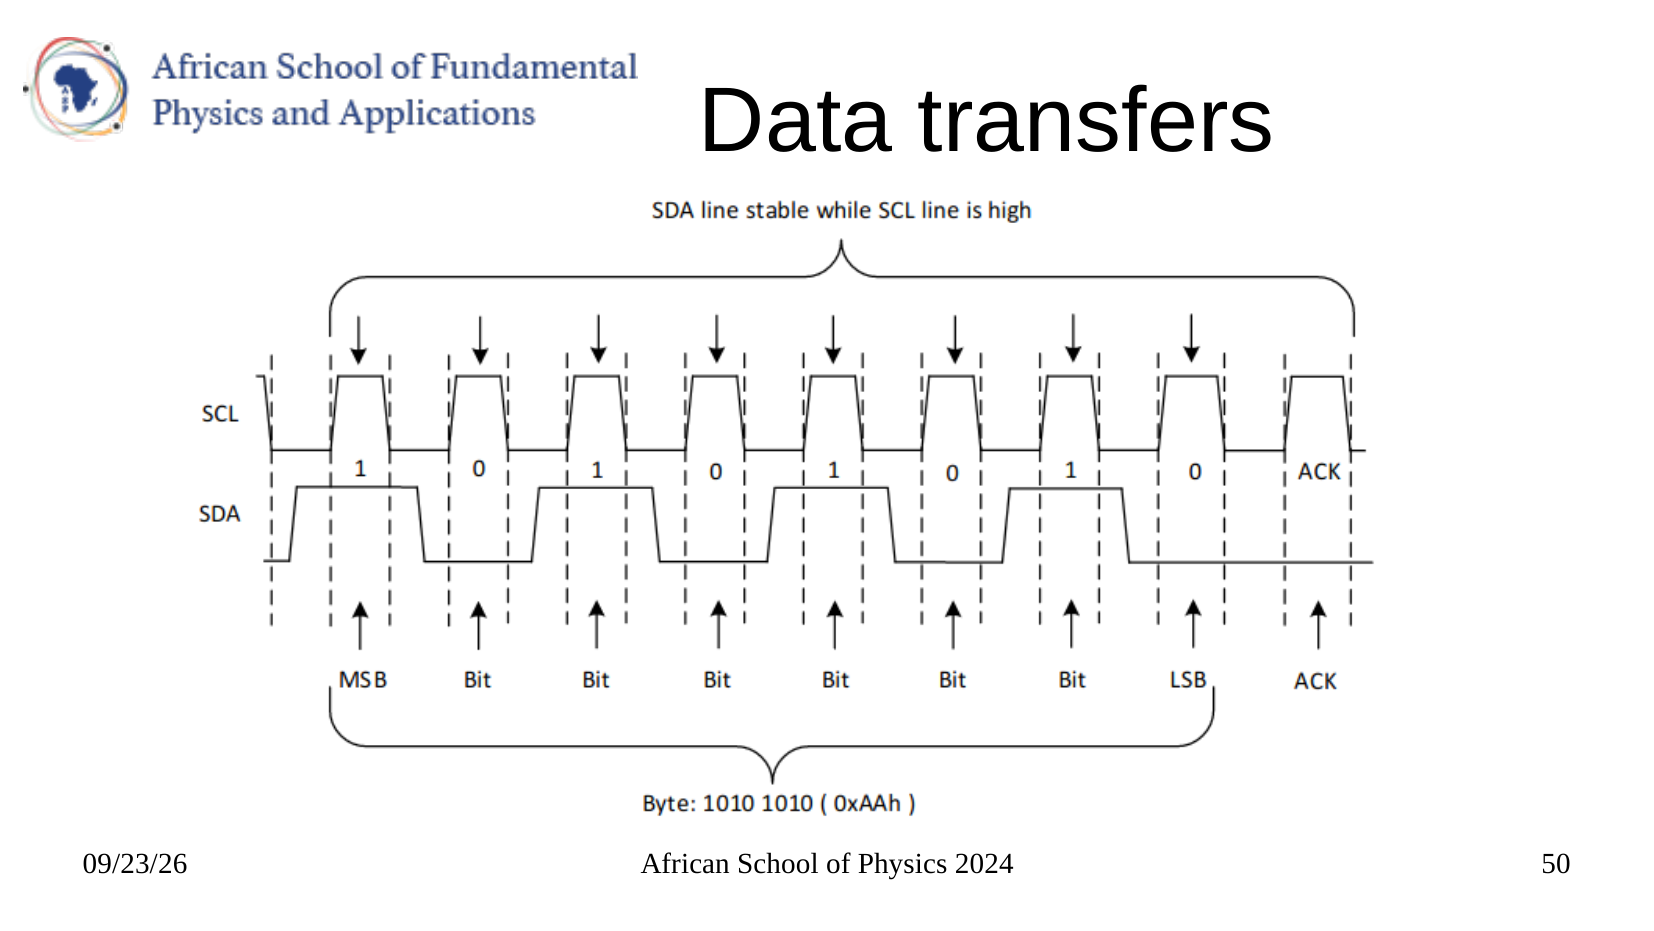

# Data transfers
African School of Physics 2024
50